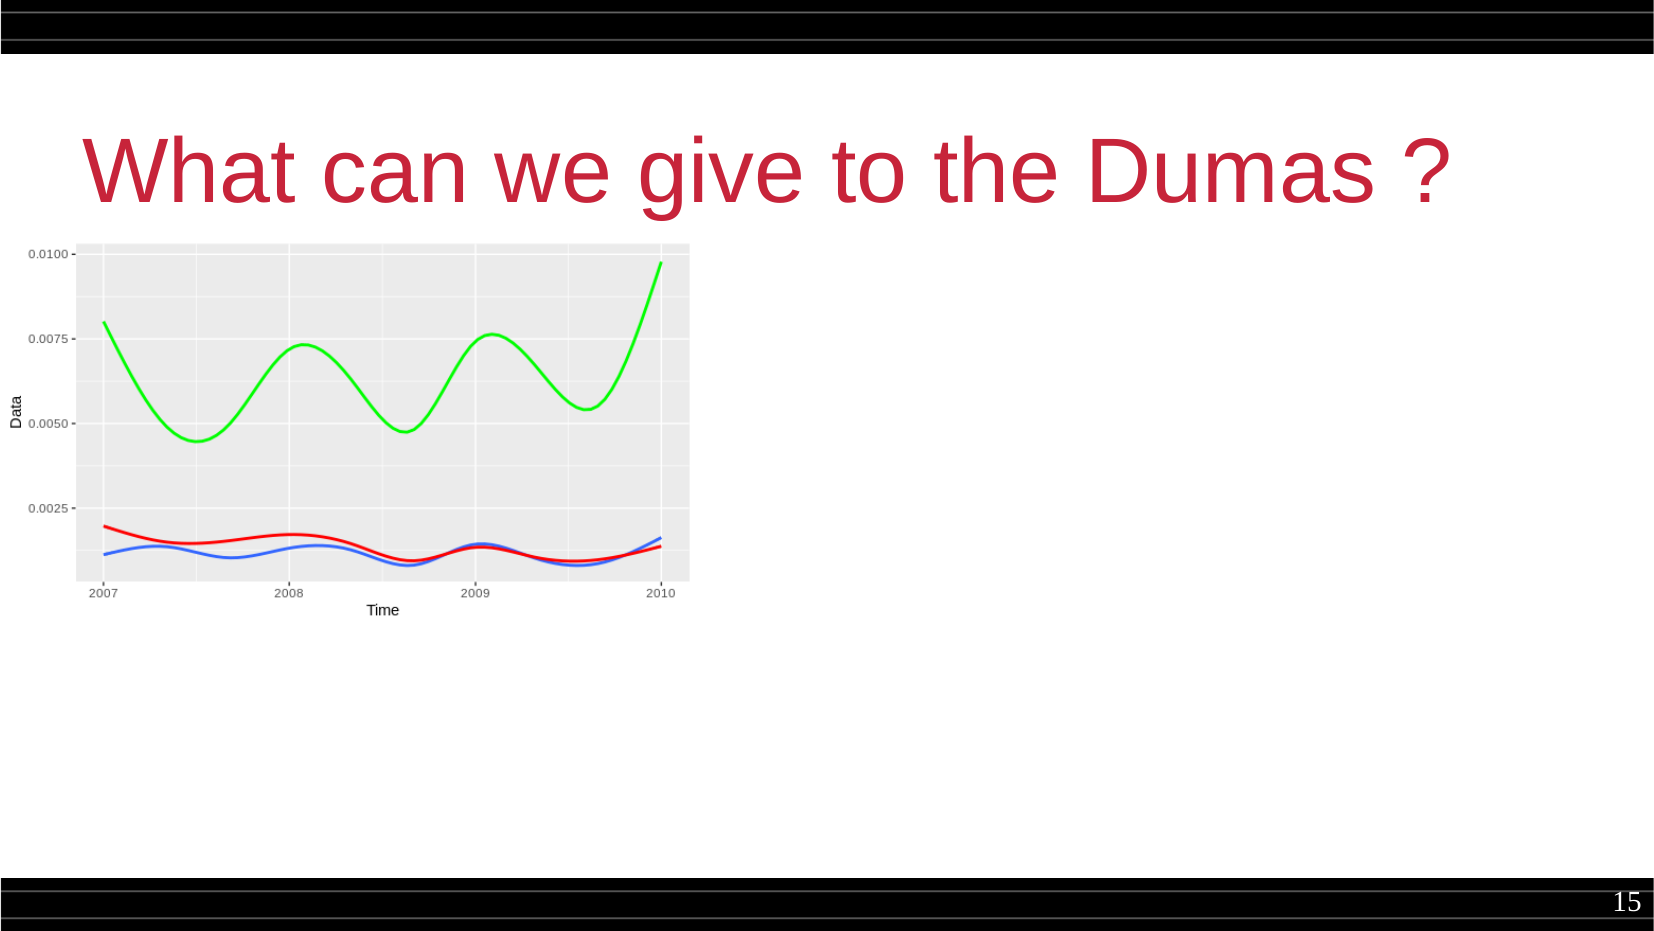

# What can we give to the Dumas ?